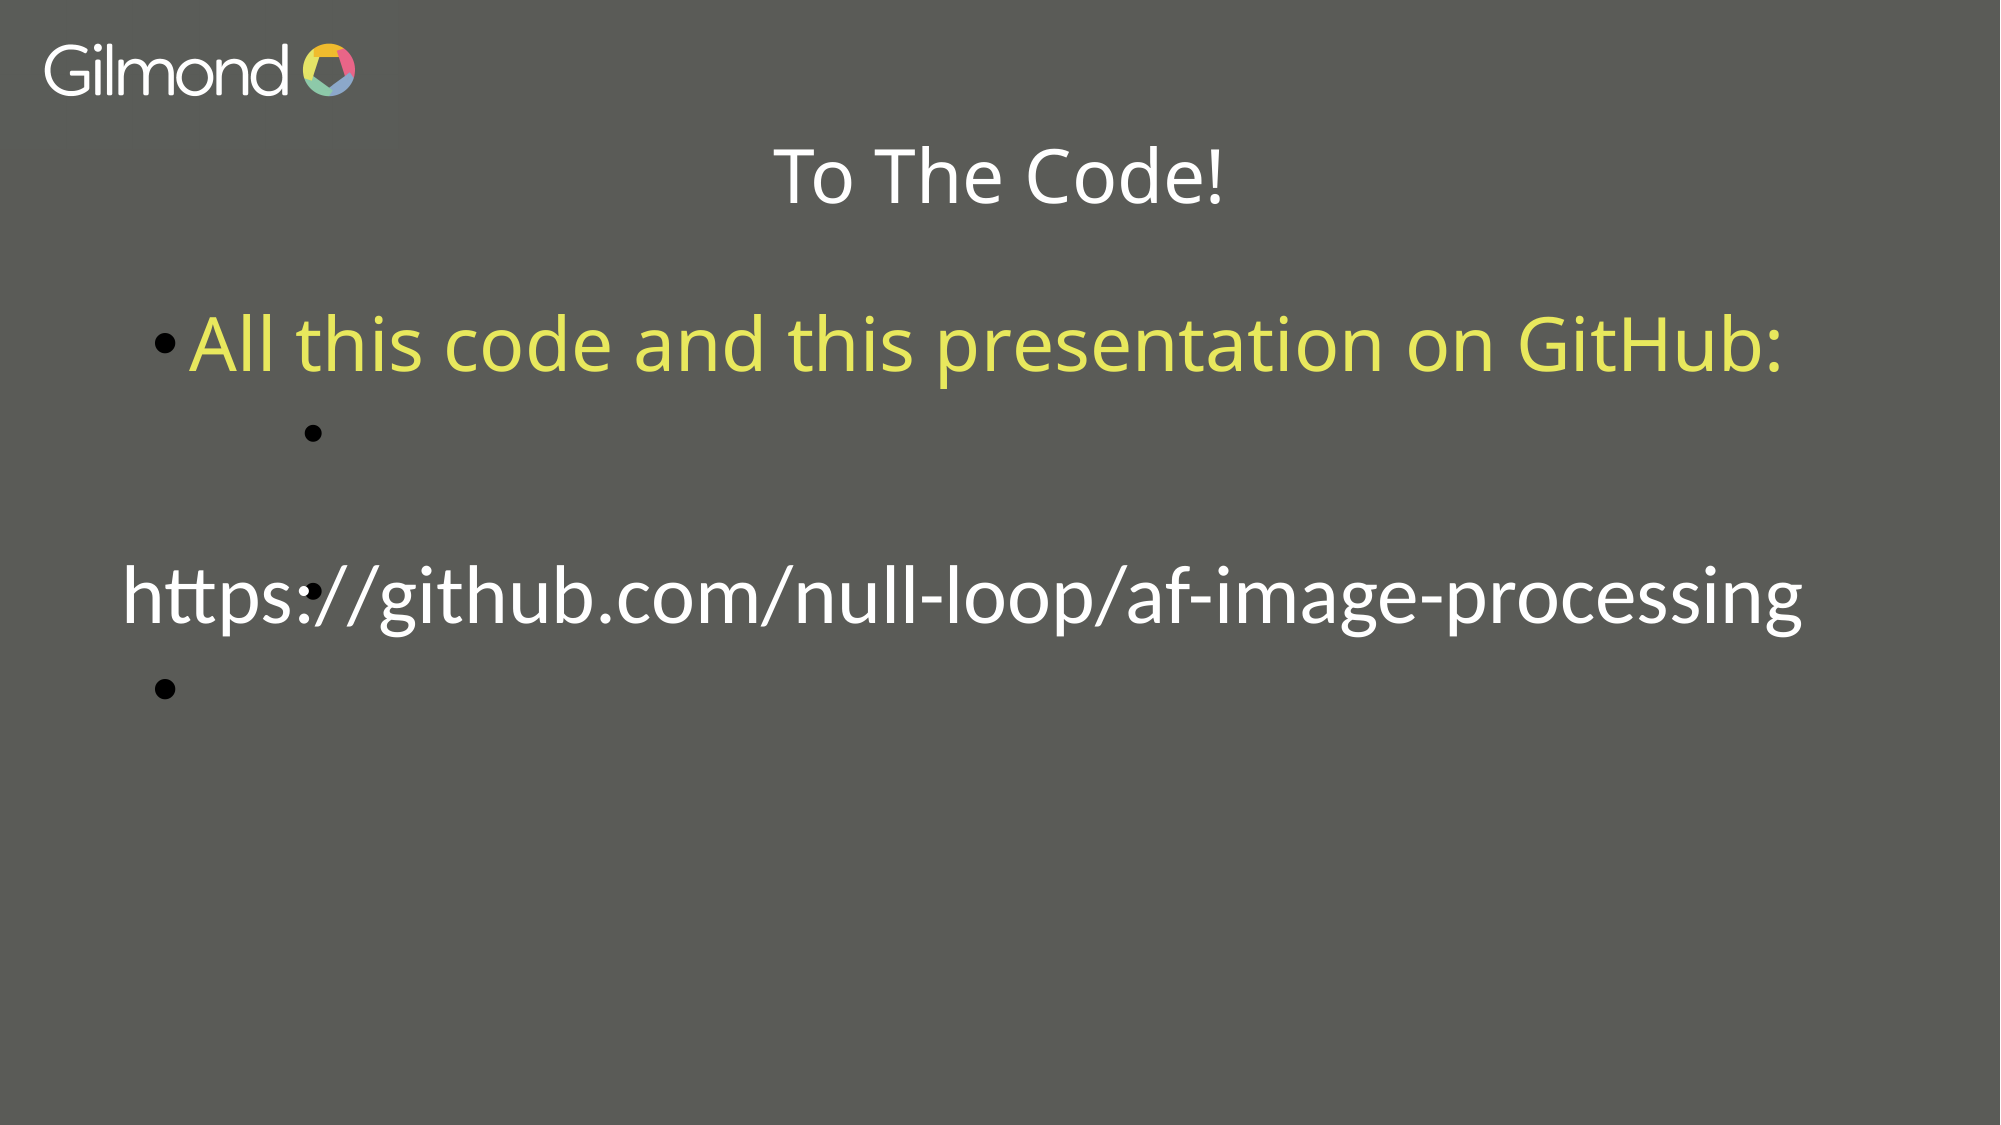

# To The Code!
All this code and this presentation on GitHub:
https://github.com/null-loop/af-image-processing